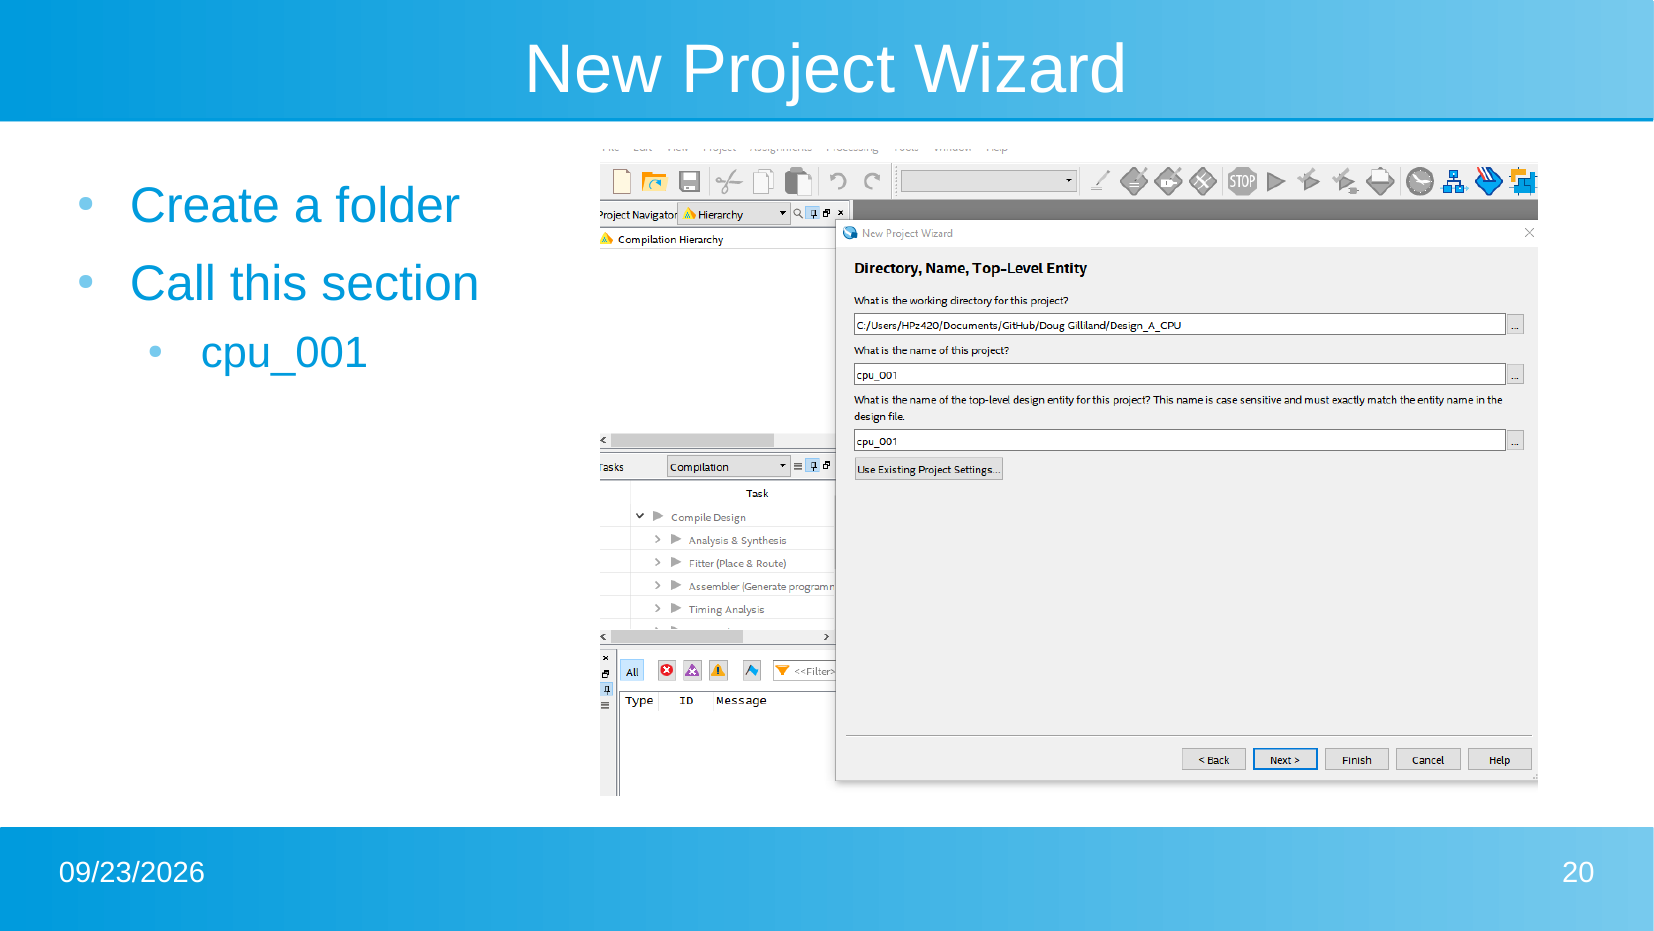

# New Project Wizard
Create a folder
Call this section
cpu_001
20